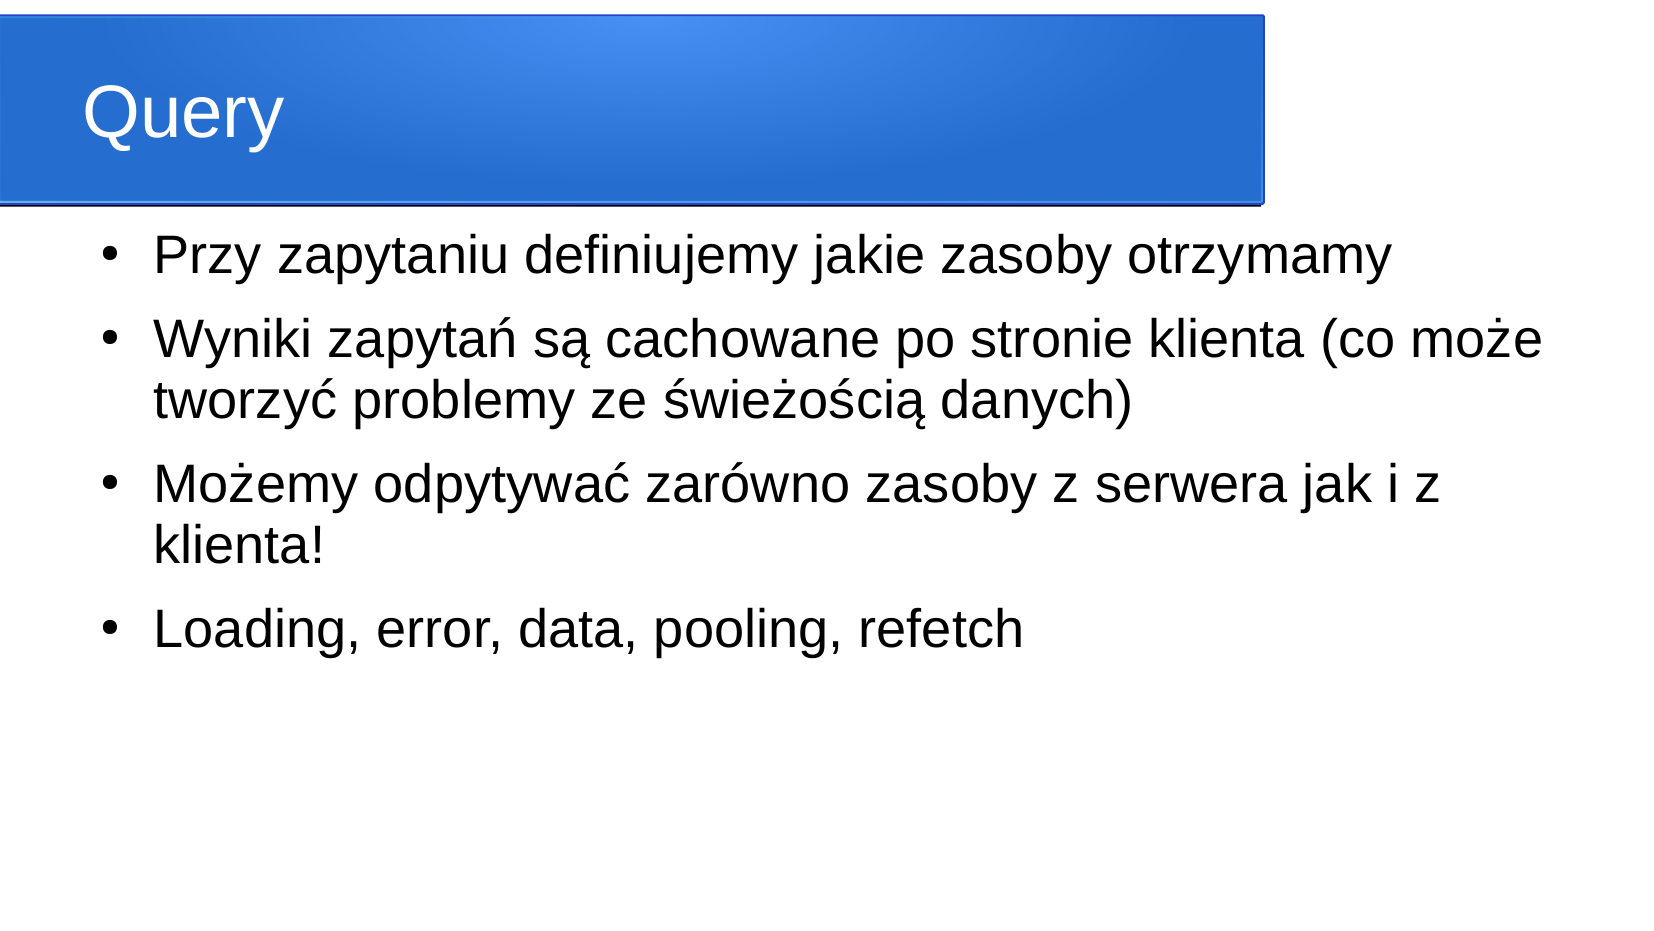

# Query
Przy zapytaniu definiujemy jakie zasoby otrzymamy
Wyniki zapytań są cachowane po stronie klienta (co może tworzyć problemy ze świeżością danych)
Możemy odpytywać zarówno zasoby z serwera jak i z klienta!
Loading, error, data, pooling, refetch